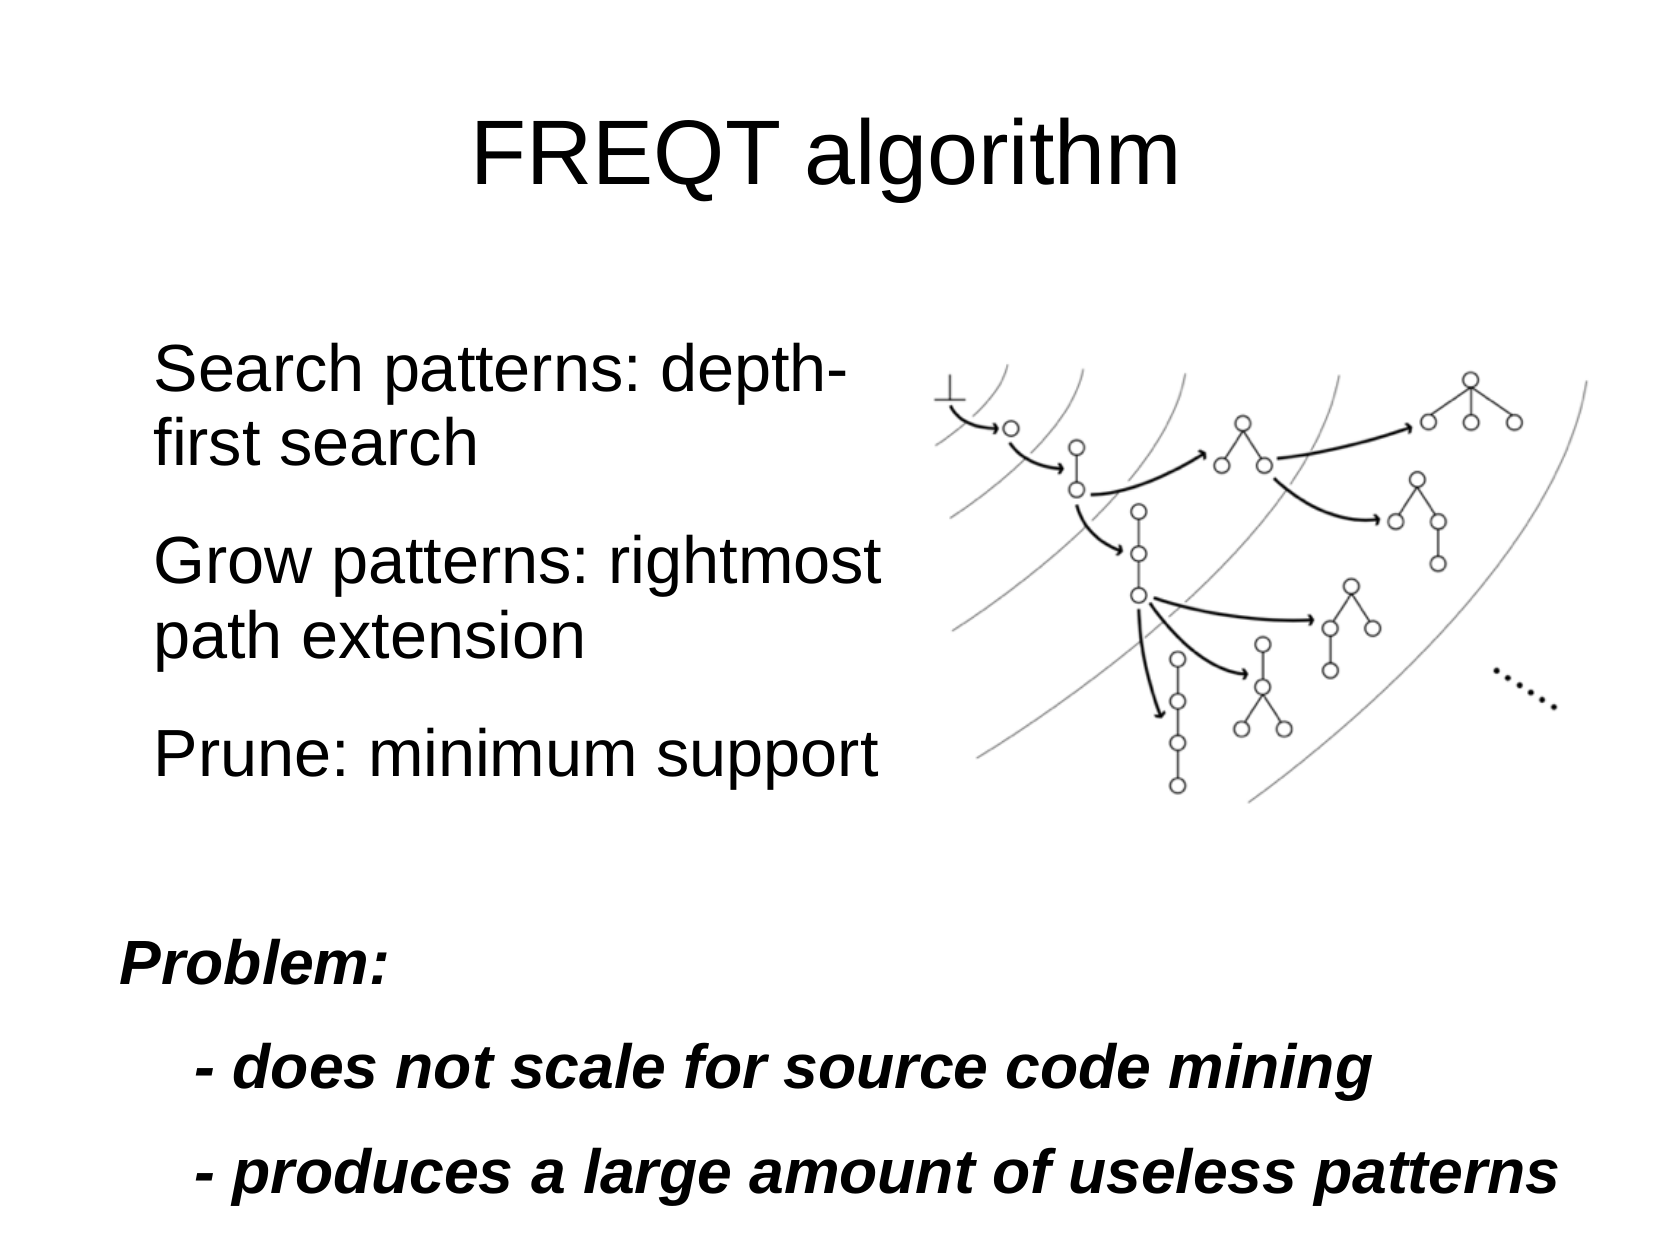

# FREQT algorithm
Search patterns: depth-first search
Grow patterns: rightmost path extension
Prune: minimum support
Problem:
	- does not scale for source code mining
	- produces a large amount of useless patterns
8